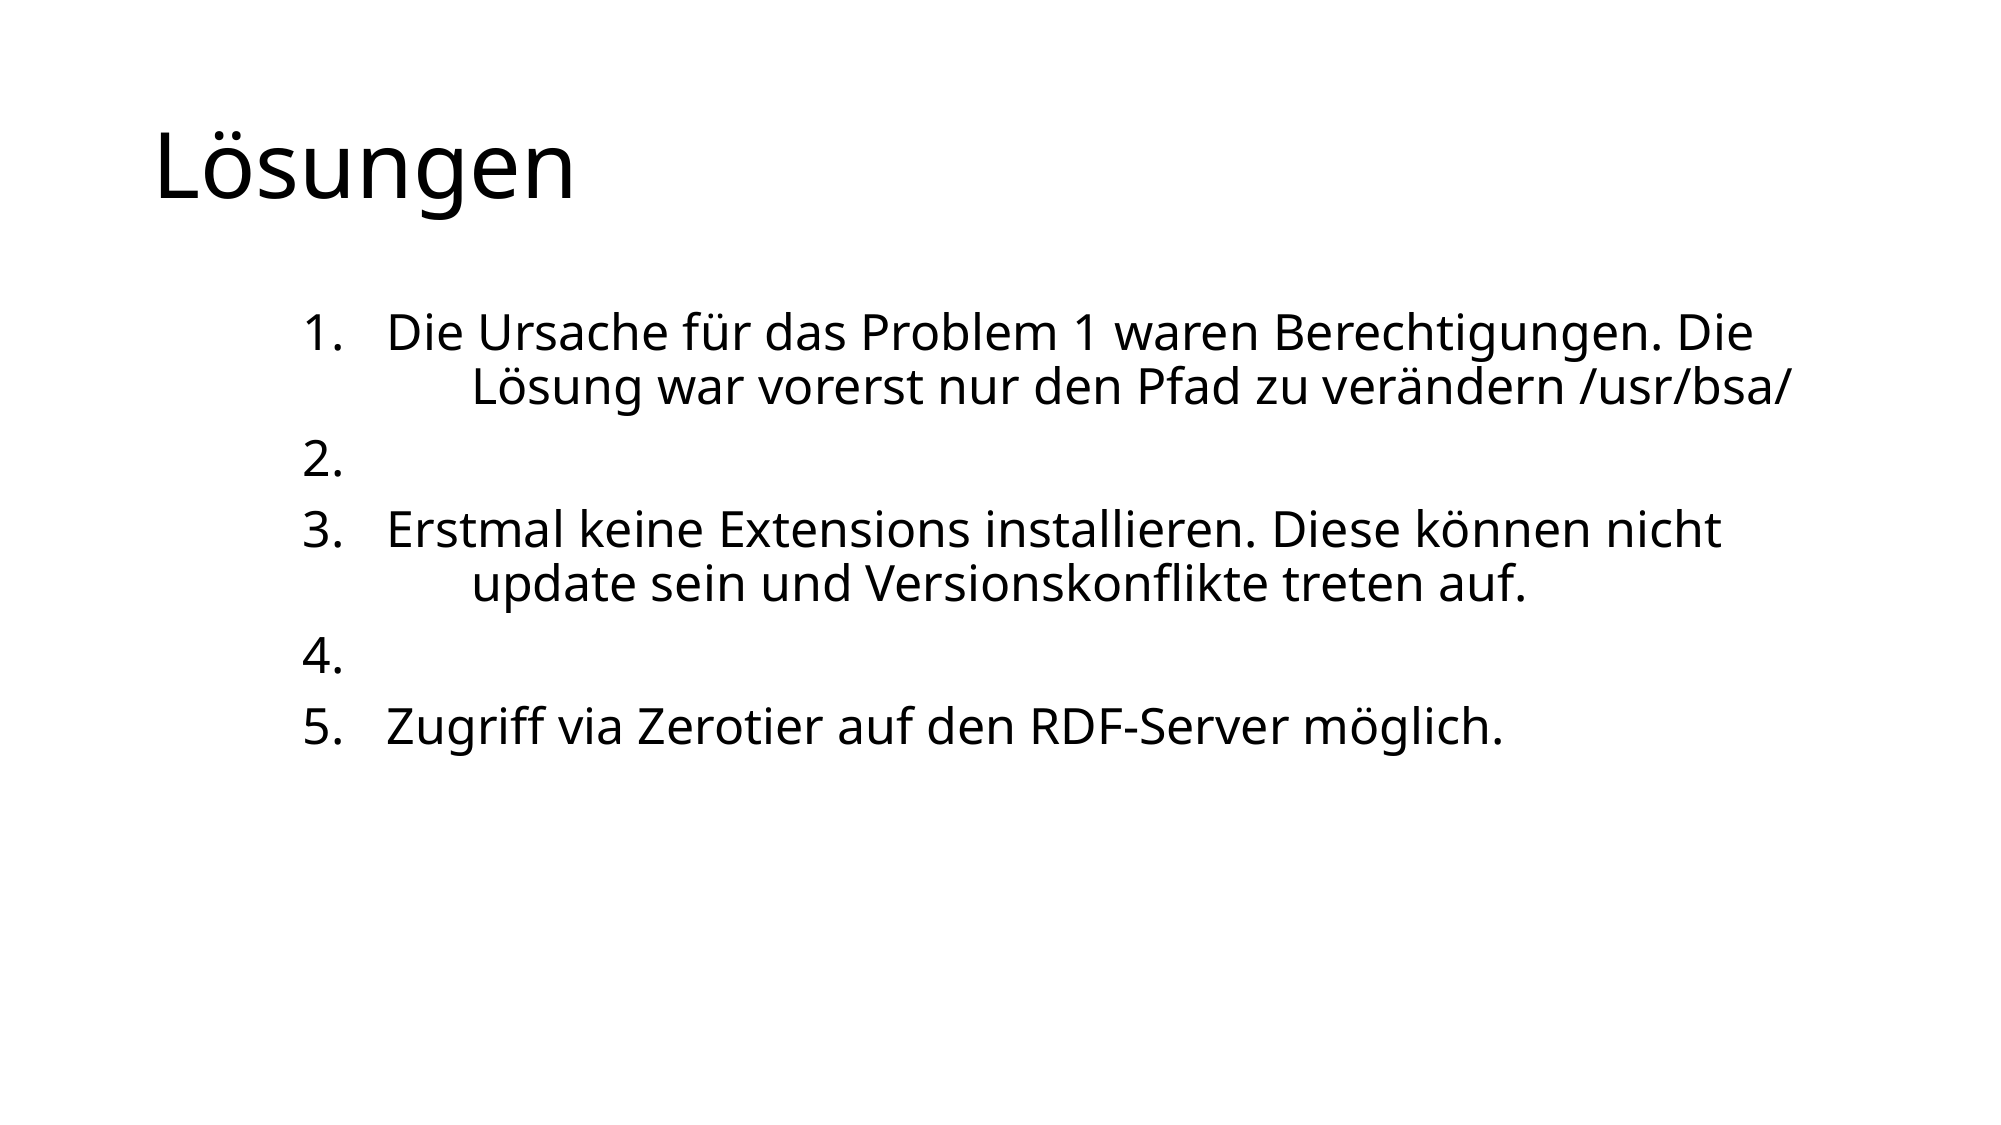

# Lösungen
Die Ursache für das Problem 1 waren Berechtigungen. Die Lösung war vorerst nur den Pfad zu verändern /usr/bsa/
Erstmal keine Extensions installieren. Diese können nicht update sein und Versionskonflikte treten auf.
Zugriff via Zerotier auf den RDF-Server möglich.